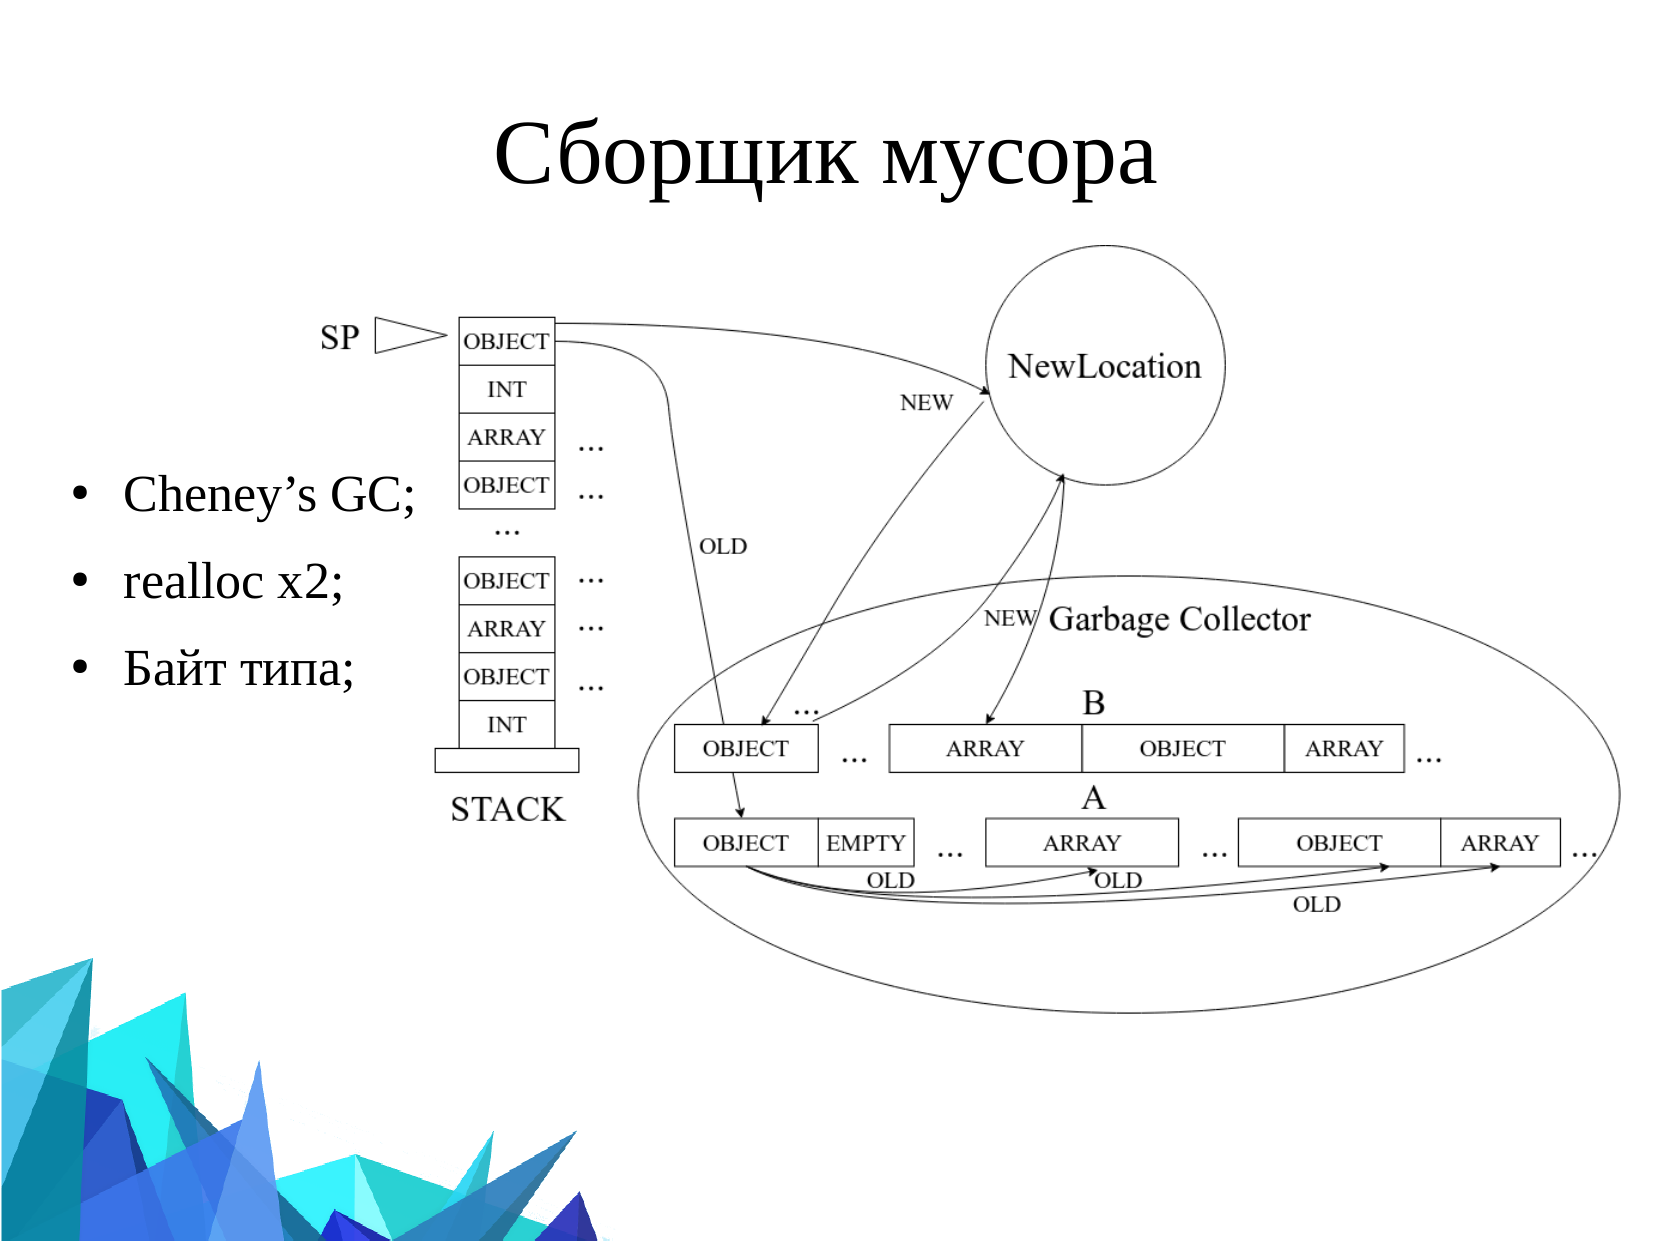

# Сборщик мусора
Cheney’s GC;
realloc x2;
Байт типа;